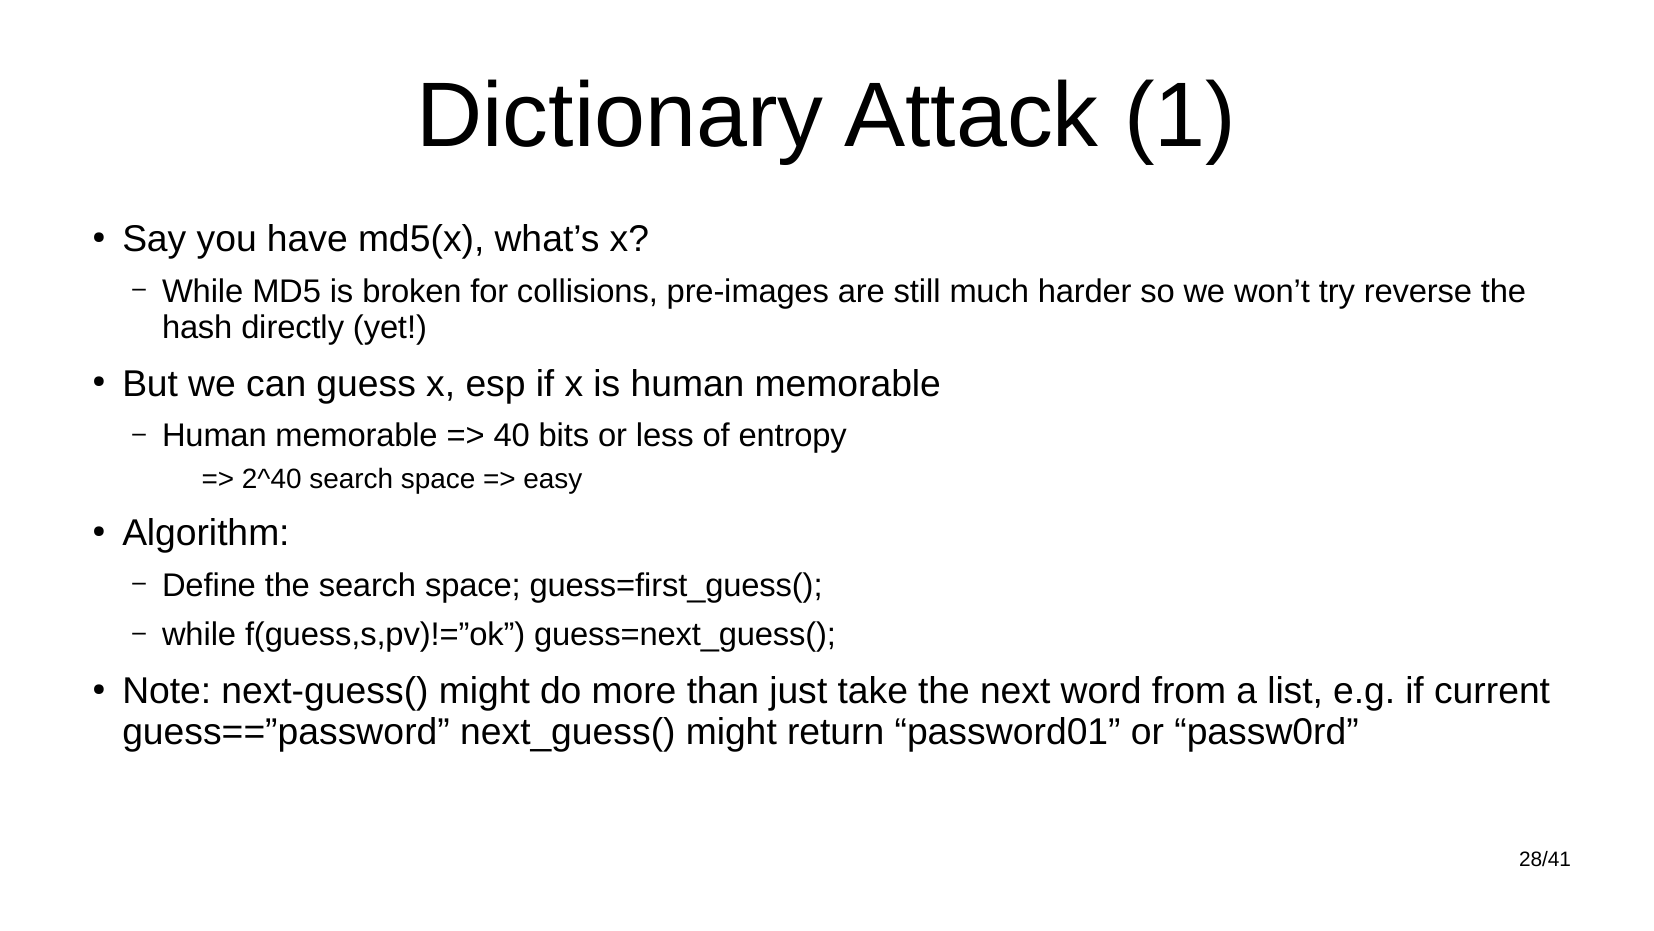

# Dictionary Attack (1)
Say you have md5(x), what’s x?
While MD5 is broken for collisions, pre-images are still much harder so we won’t try reverse the hash directly (yet!)
But we can guess x, esp if x is human memorable
Human memorable => 40 bits or less of entropy
=> 2^40 search space => easy
Algorithm:
Define the search space; guess=first_guess();
while f(guess,s,pv)!=”ok”) guess=next_guess();
Note: next-guess() might do more than just take the next word from a list, e.g. if current guess==”password” next_guess() might return “password01” or “passw0rd”
28